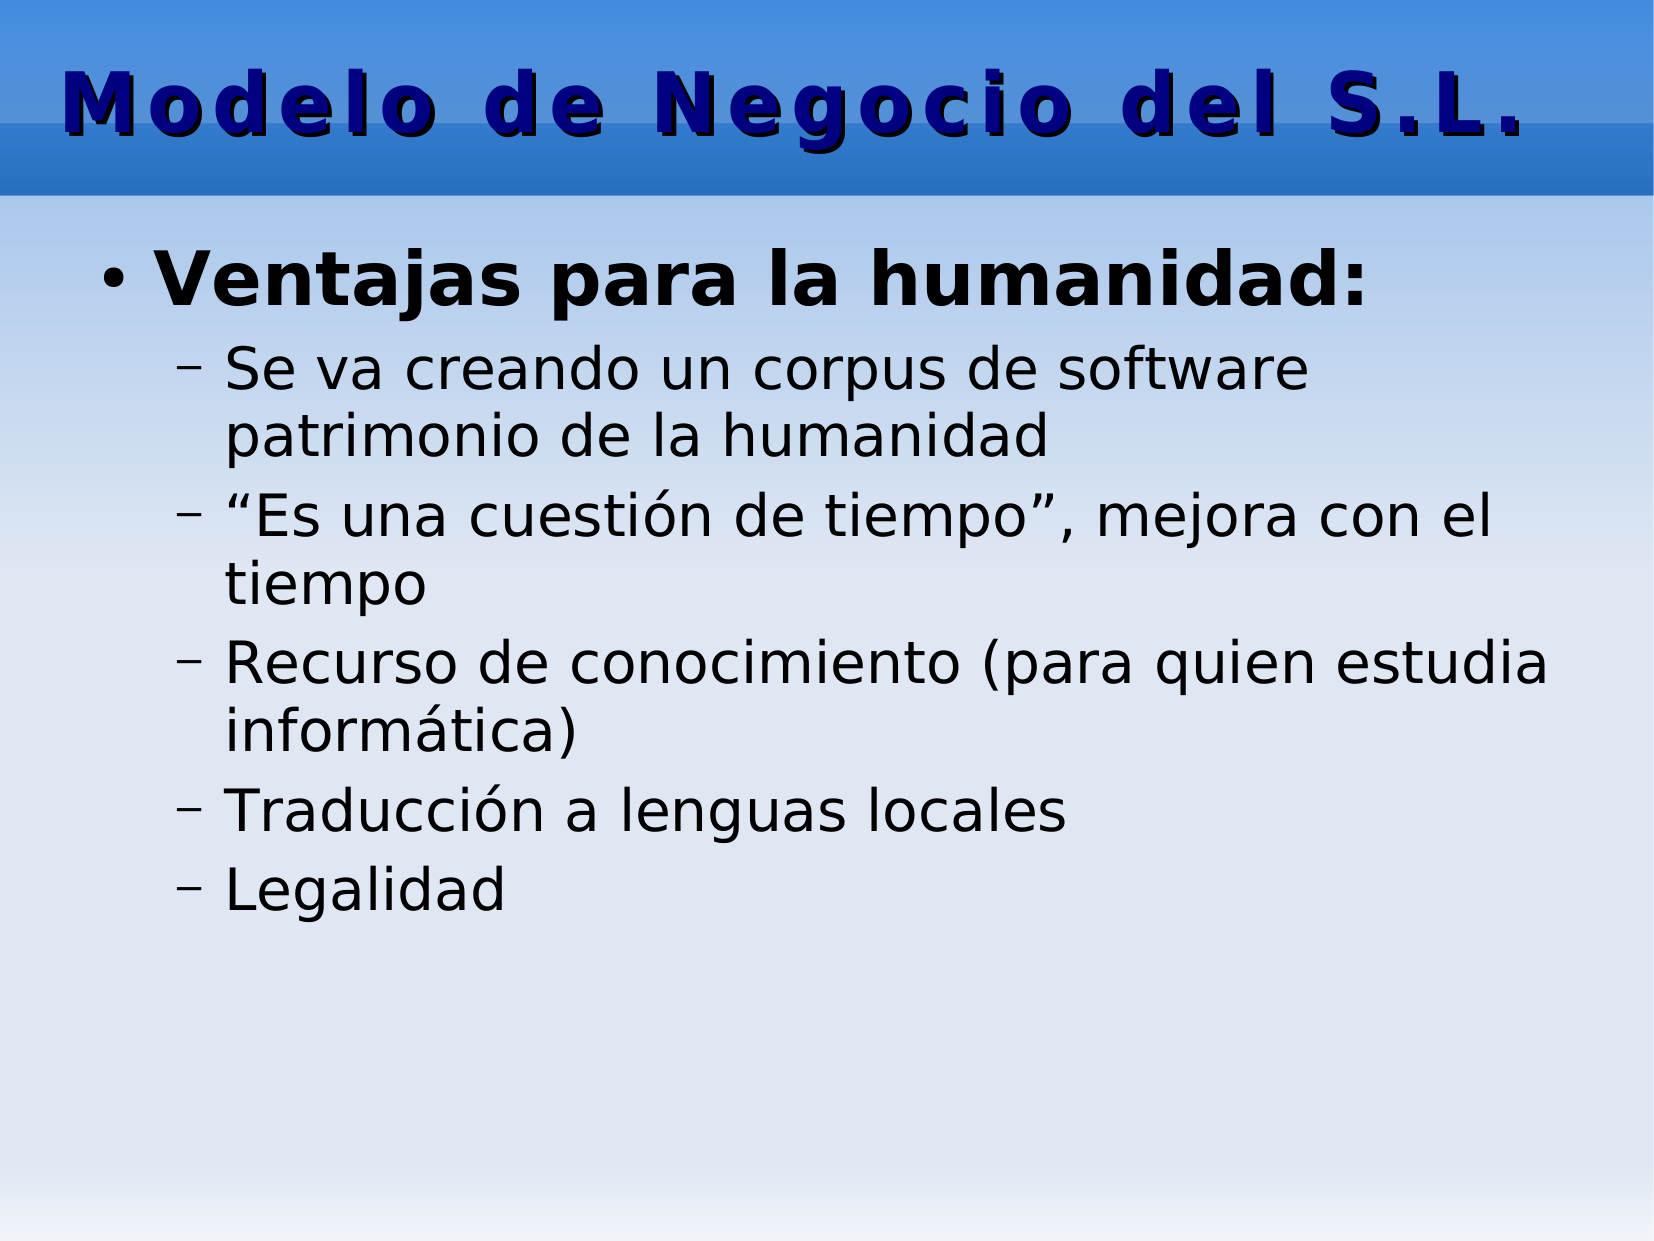

# Modelo de Negocio del S.L.
Ventajas para la humanidad:
Se va creando un corpus de software patrimonio de la humanidad
“Es una cuestión de tiempo”, mejora con el tiempo
Recurso de conocimiento (para quien estudia informática)
Traducción a lenguas locales
Legalidad